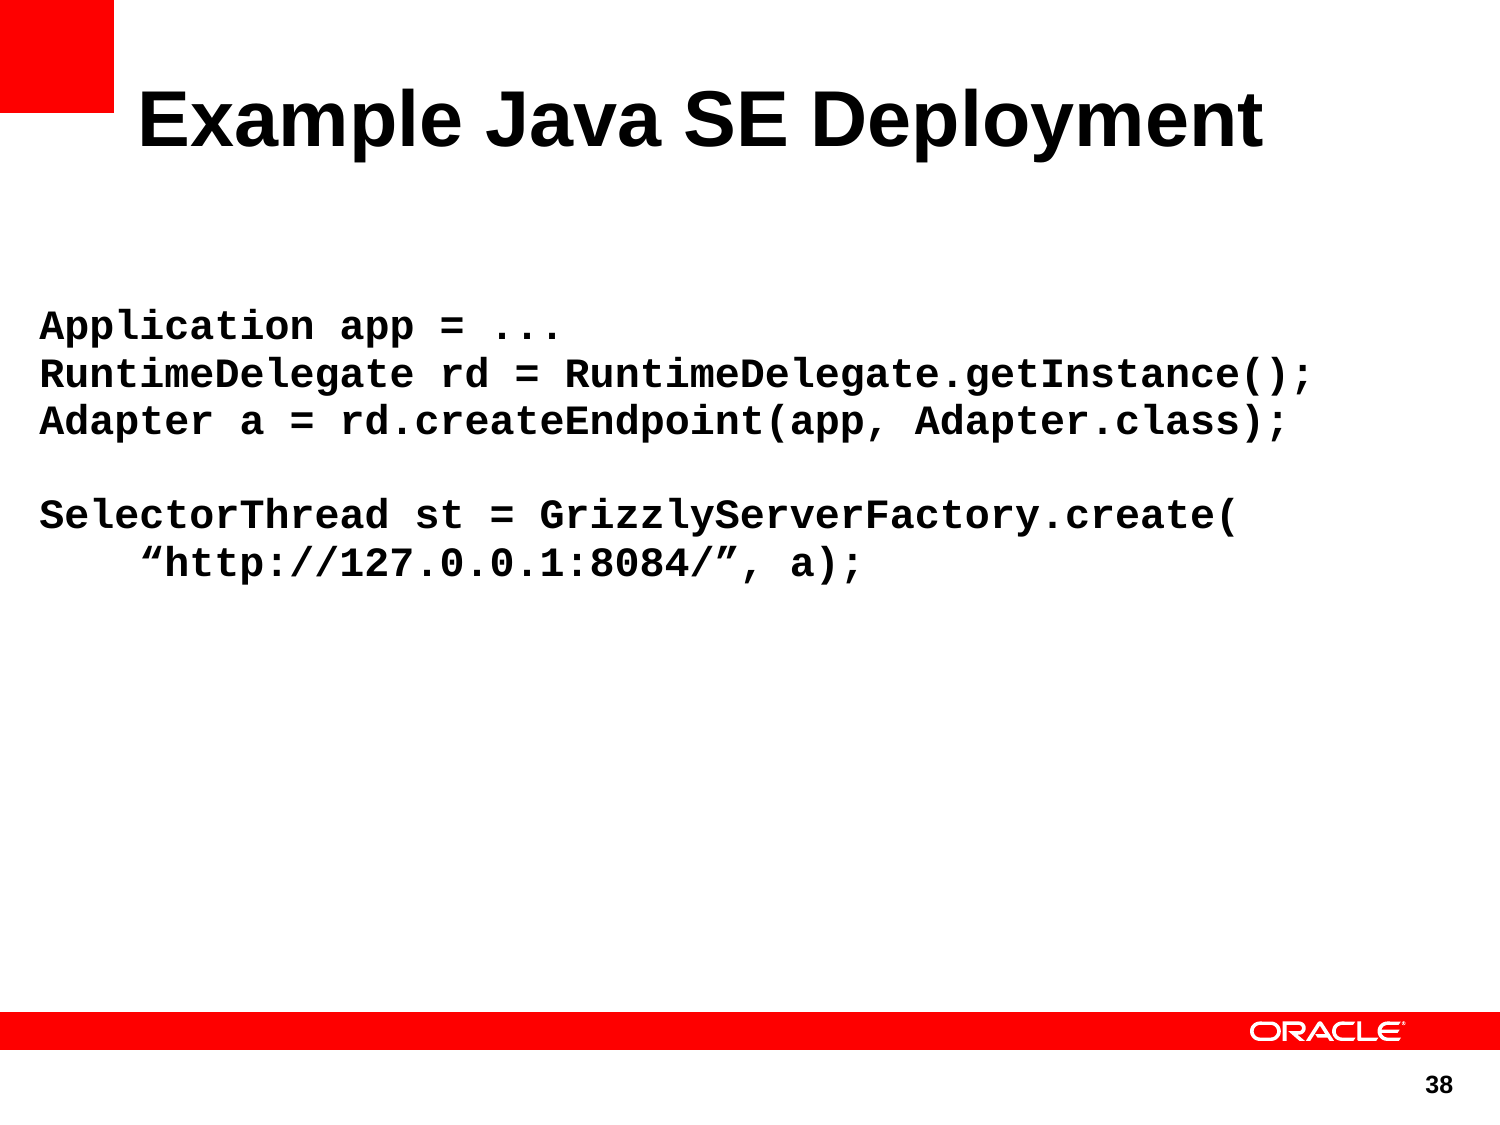

# Example Java SE Deployment
Application app = ...
RuntimeDelegate rd = RuntimeDelegate.getInstance();
Adapter a = rd.createEndpoint(app, Adapter.class);
SelectorThread st = GrizzlyServerFactory.create(
 “http://127.0.0.1:8084/”, a);